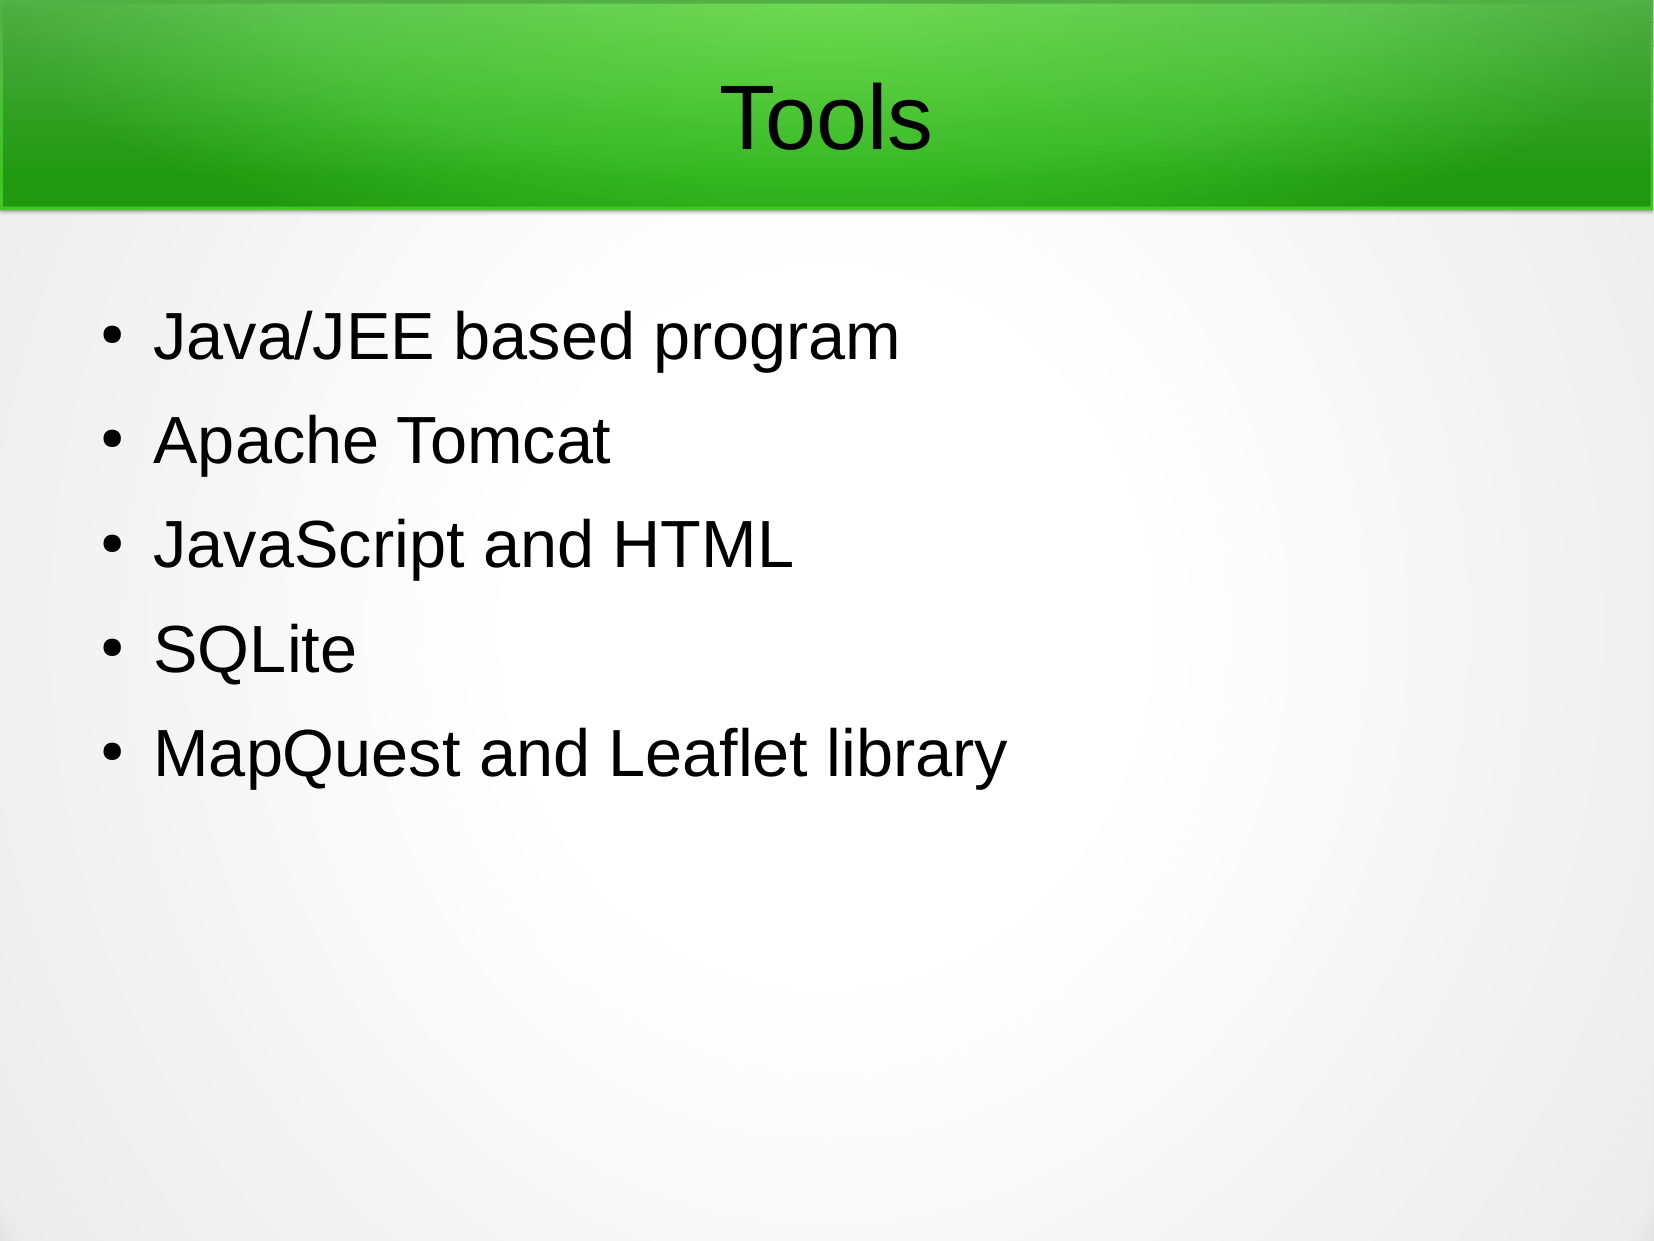

# Tools
Java/JEE based program
Apache Tomcat
JavaScript and HTML
SQLite
MapQuest and Leaflet library